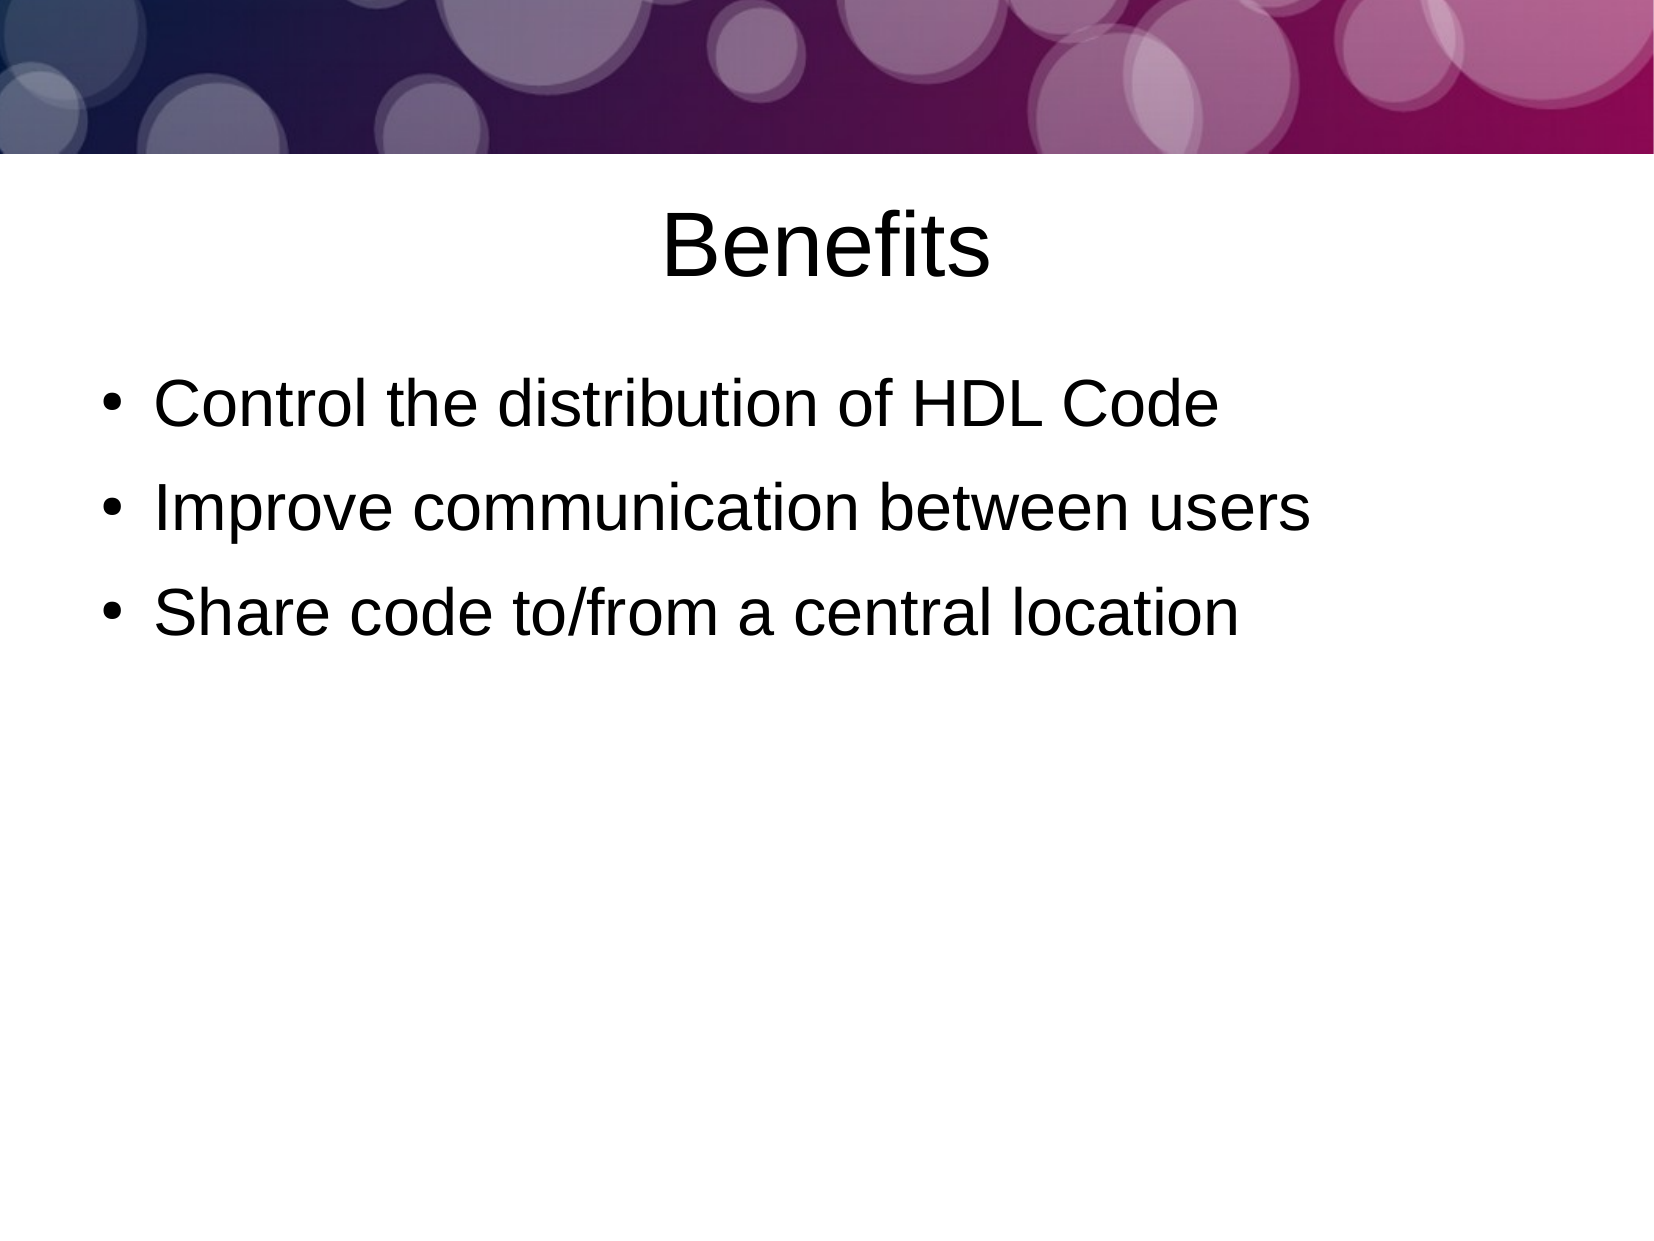

# Benefits
Control the distribution of HDL Code
Improve communication between users
Share code to/from a central location